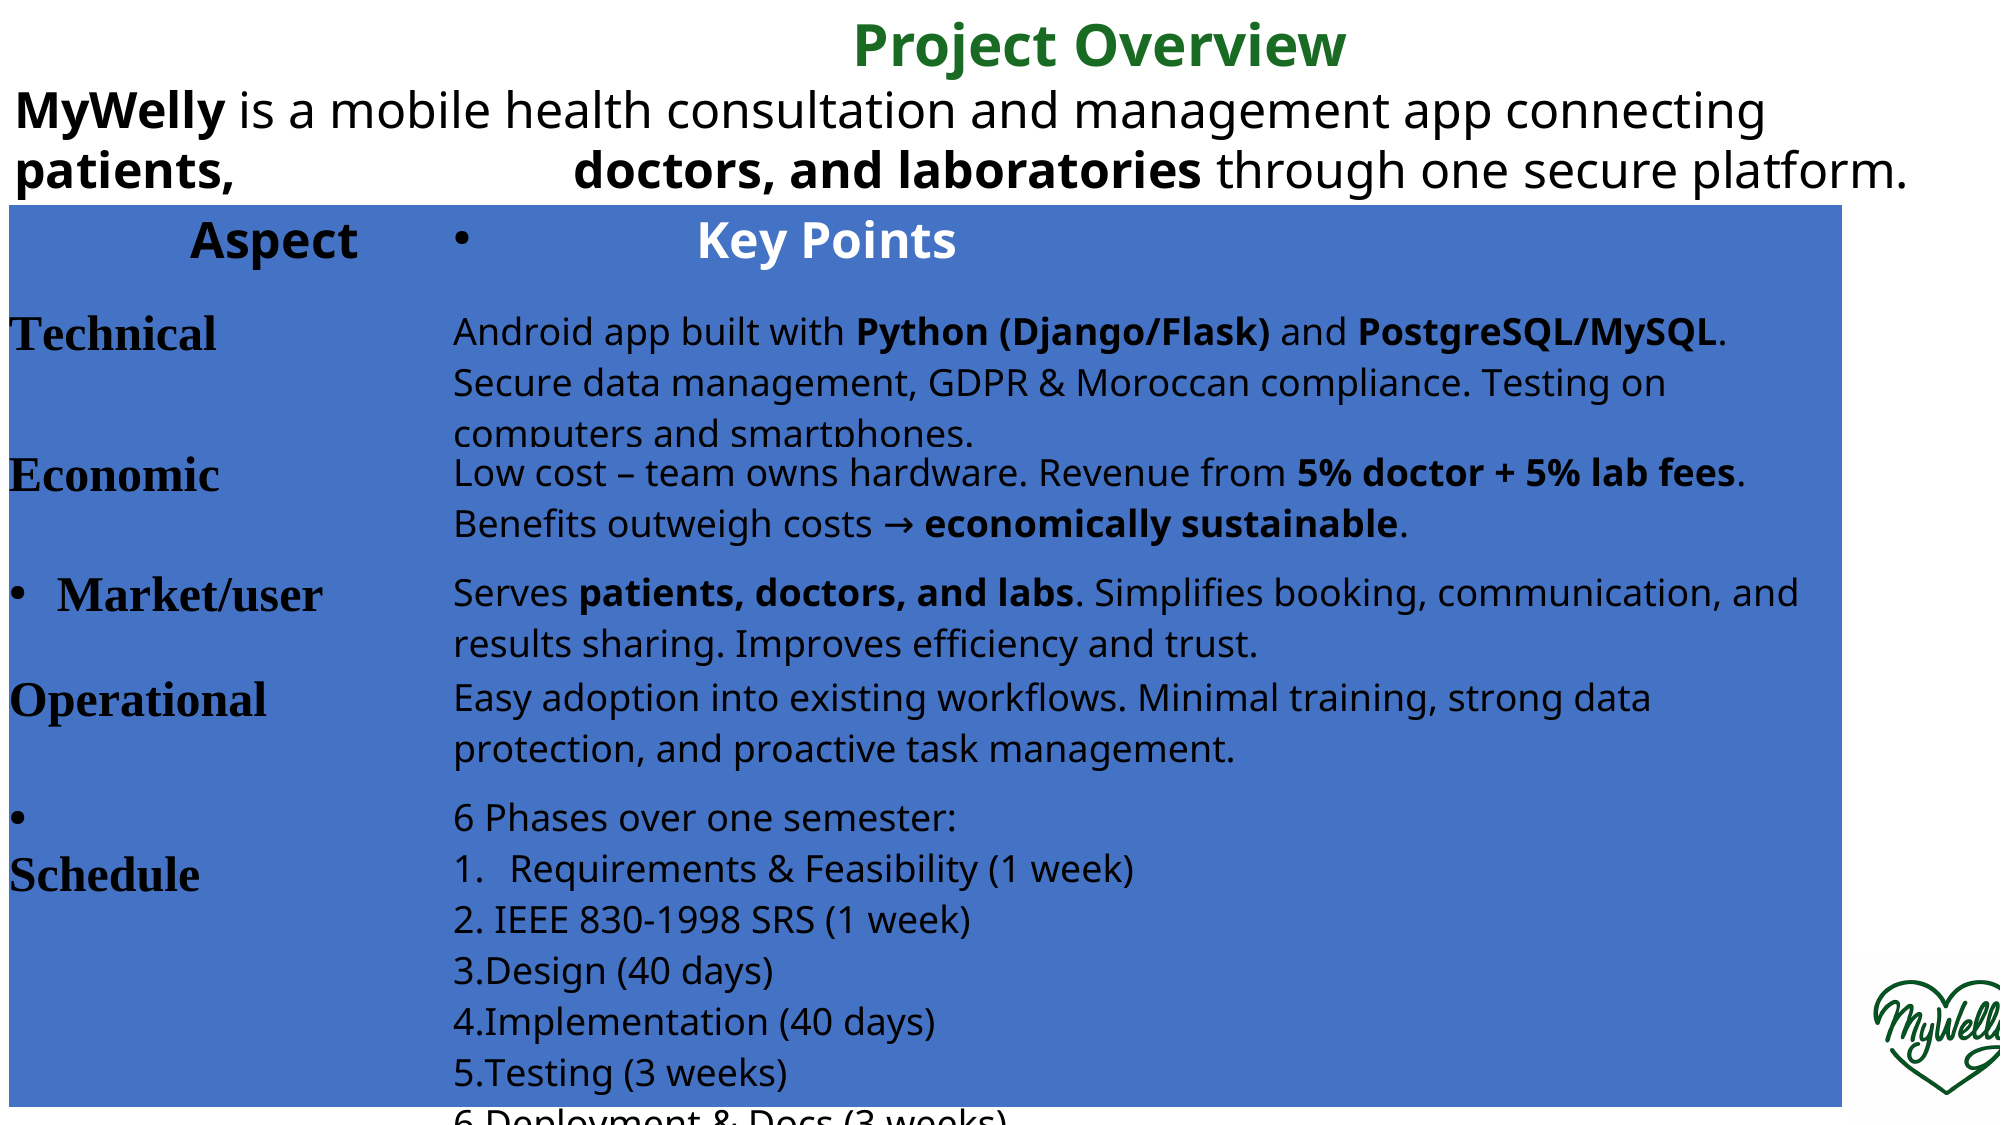

Project Overview
MyWelly is a mobile health consultation and management app connecting patients,                          doctors, and laboratories through one secure platform.
| Aspect | Key Points |
| --- | --- |
| Technical | Android app built with Python (Django/Flask) and PostgreSQL/MySQL. Secure data management, GDPR & Moroccan compliance. Testing on computers and smartphones. |
| Economic | Low cost – team owns hardware. Revenue from 5% doctor + 5% lab fees. Benefits outweigh costs → economically sustainable. |
| Market/user | Serves patients, doctors, and labs. Simplifies booking, communication, and results sharing. Improves efficiency and trust. |
| Operational | Easy adoption into existing workflows. Minimal training, strong data protection, and proactive task management. |
| Schedule | 6 Phases over one semester: Requirements & Feasibility (1 week) 2. IEEE 830-1998 SRS (1 week) 3.Design (40 days) 4.Implementation (40 days) 5.Testing (3 weeks) 6.Deployment & Docs (3 weeks) |